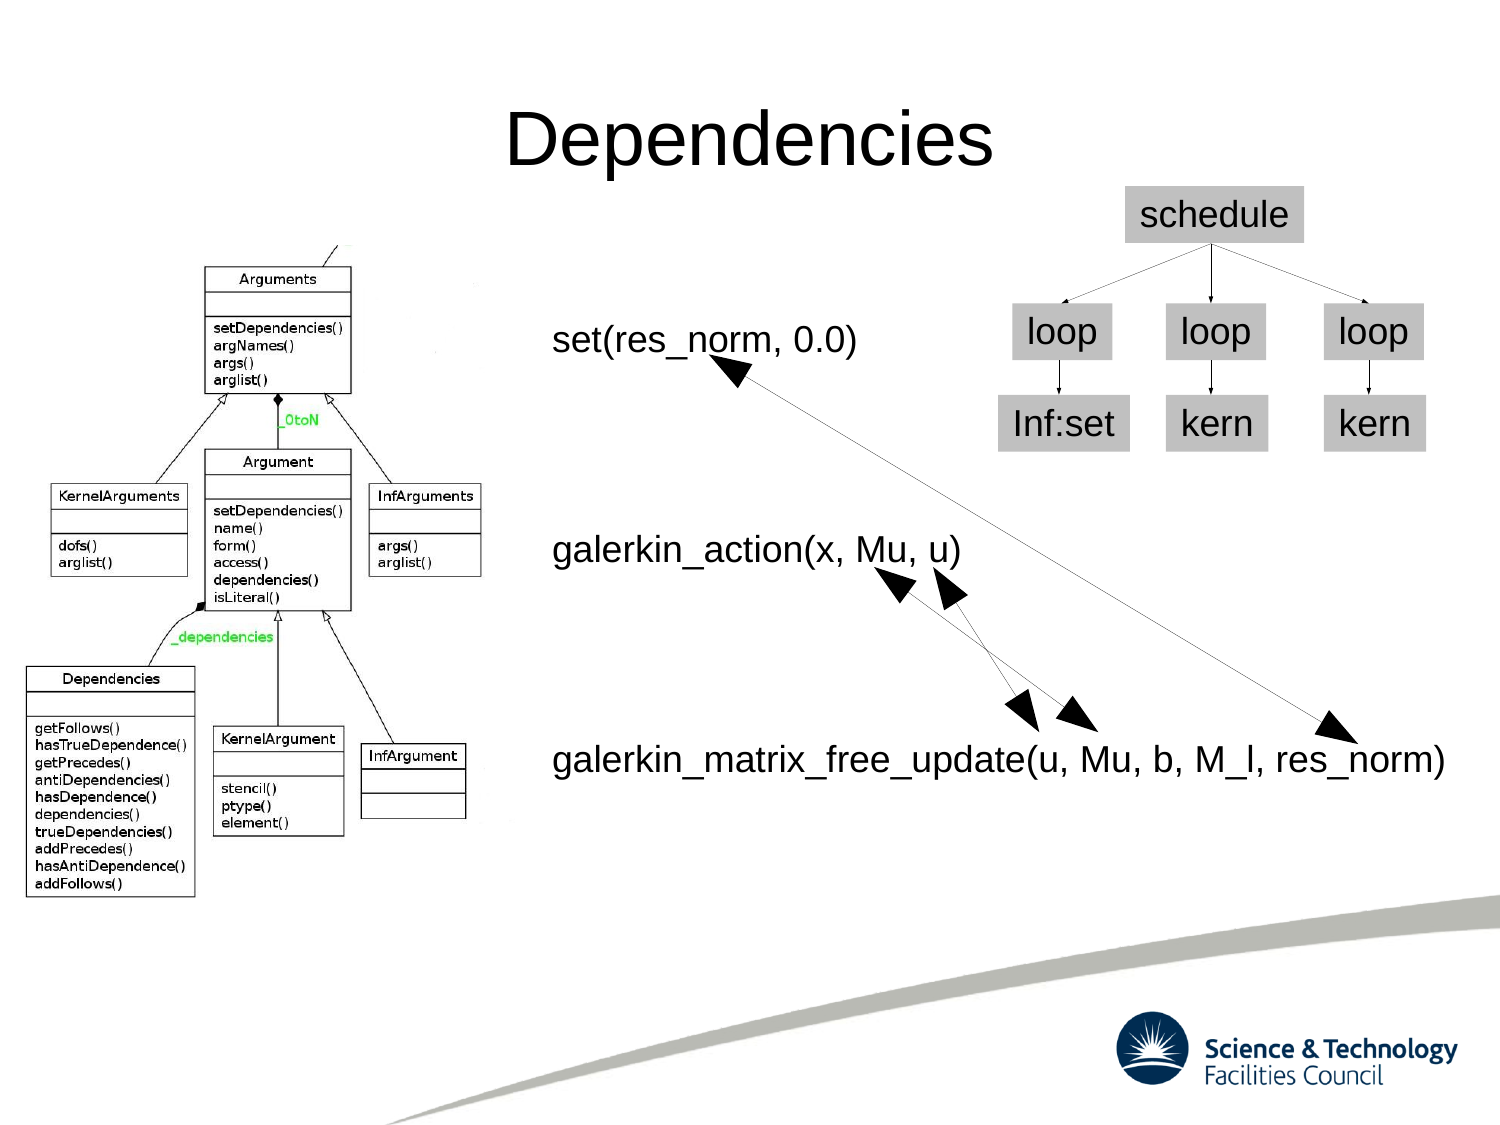

# Dependencies
schedule
set(res_norm, 0.0)
galerkin_action(x, Mu, u)
galerkin_matrix_free_update(u, Mu, b, M_l, res_norm)
loop
loop
loop
Inf:set
kern
kern